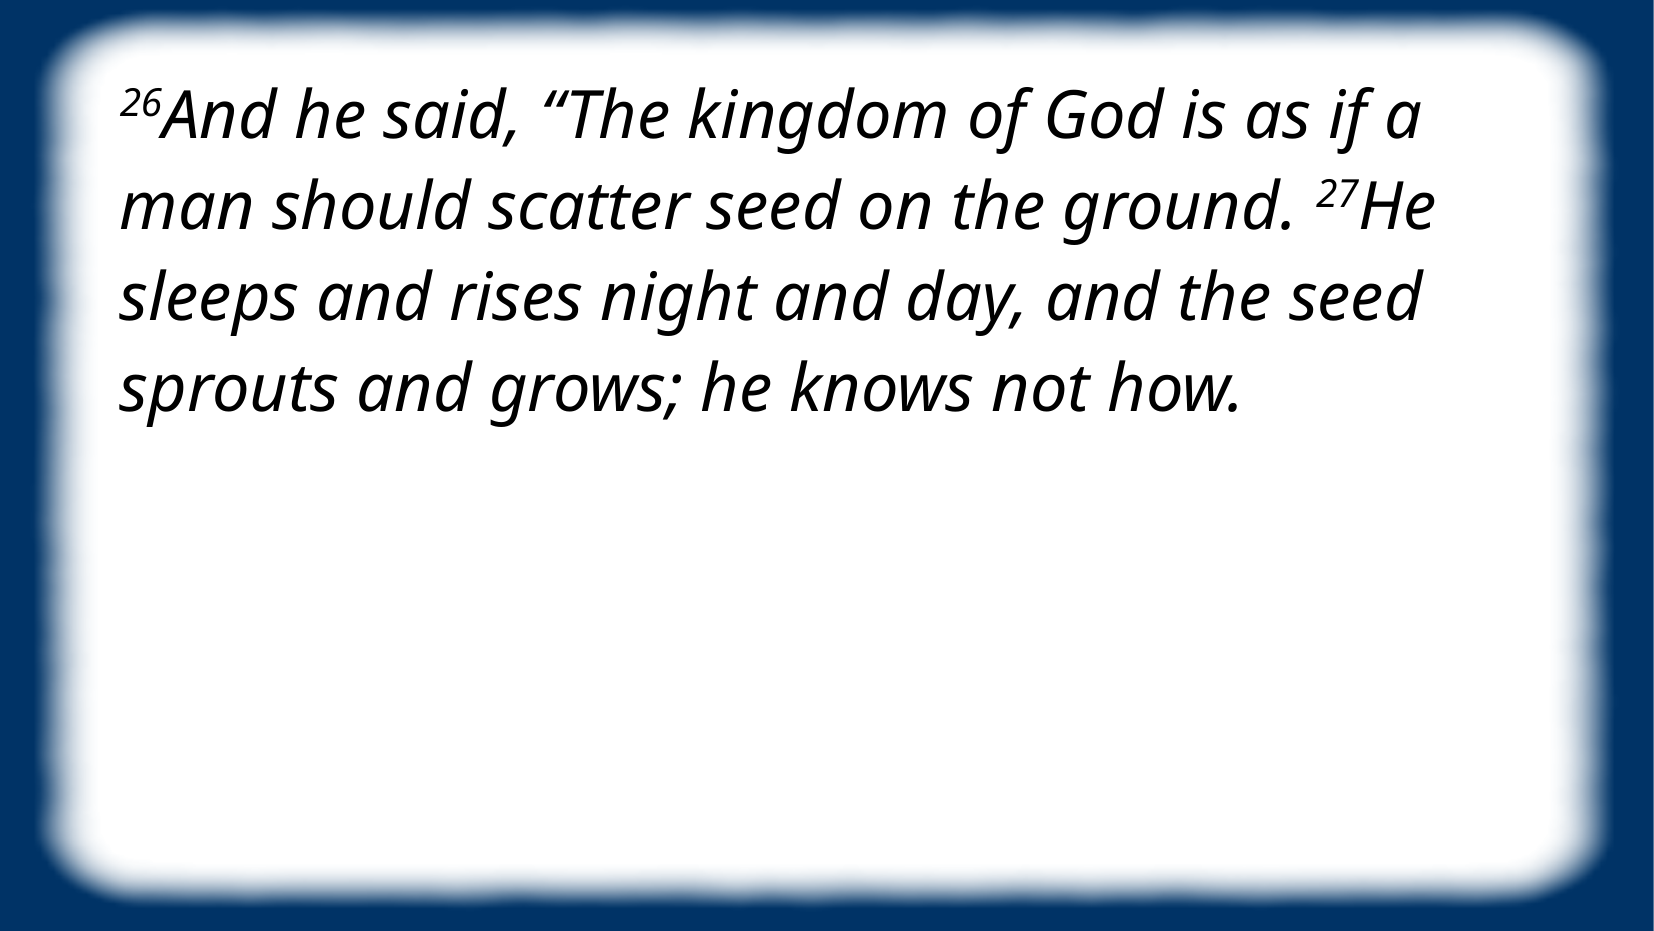

26And he said, “The kingdom of God is as if a man should scatter seed on the ground. 27He sleeps and rises night and day, and the seed sprouts and grows; he knows not how.